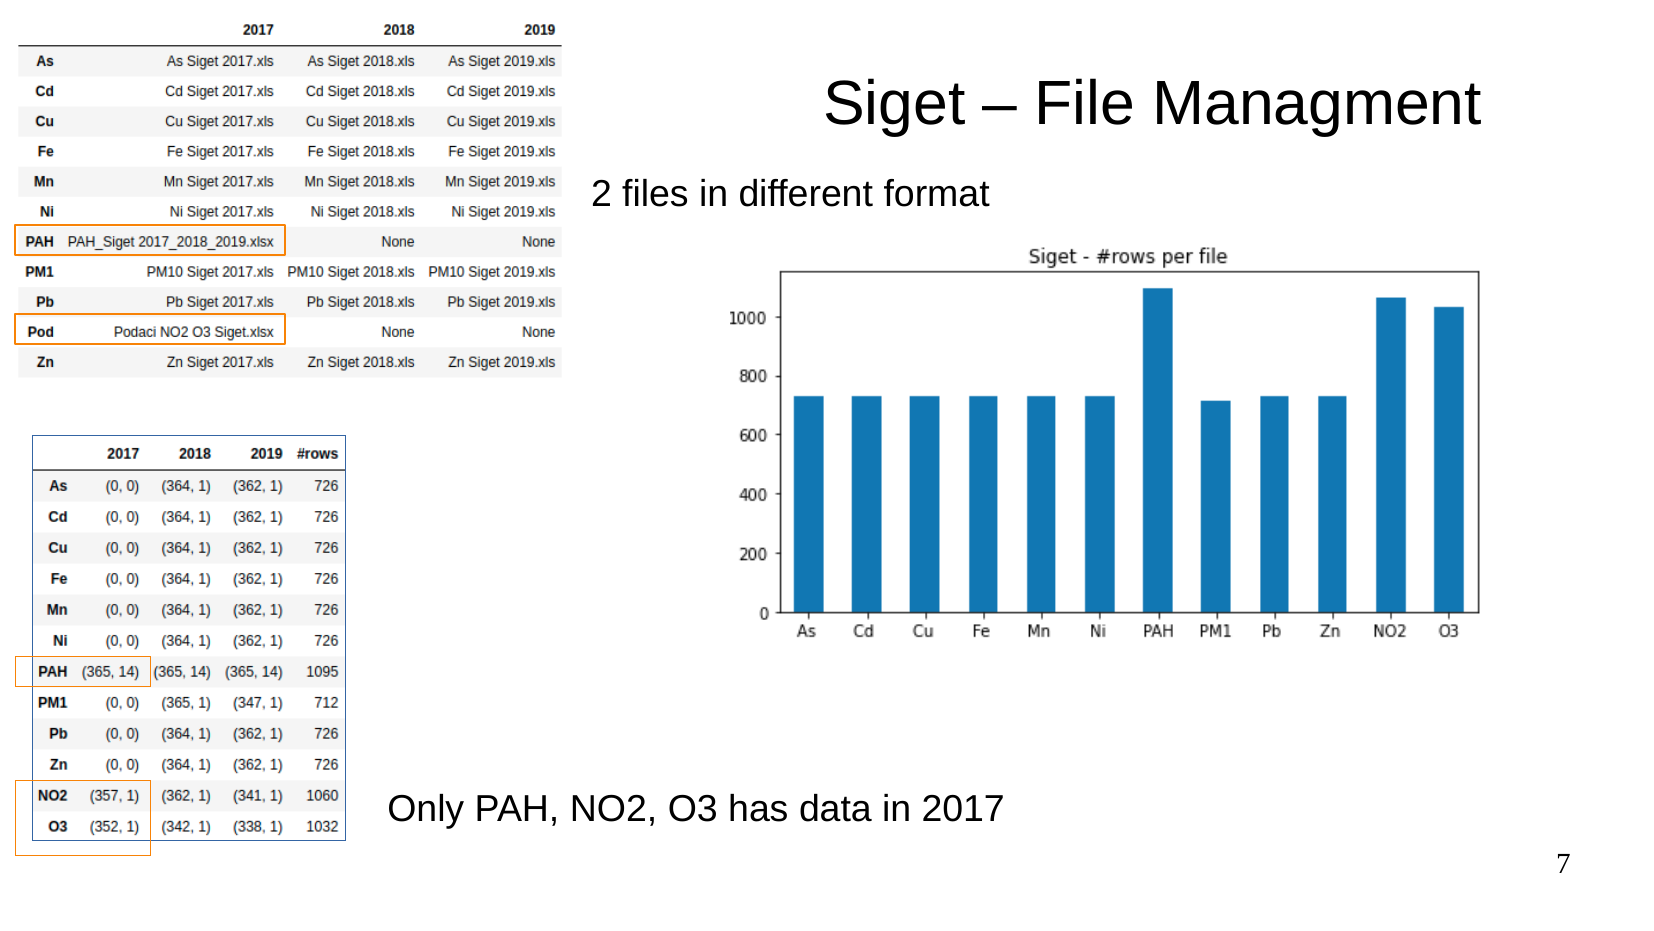

# Siget – File Managment
2 files in different format
Only PAH, NO2, O3 has data in 2017
7